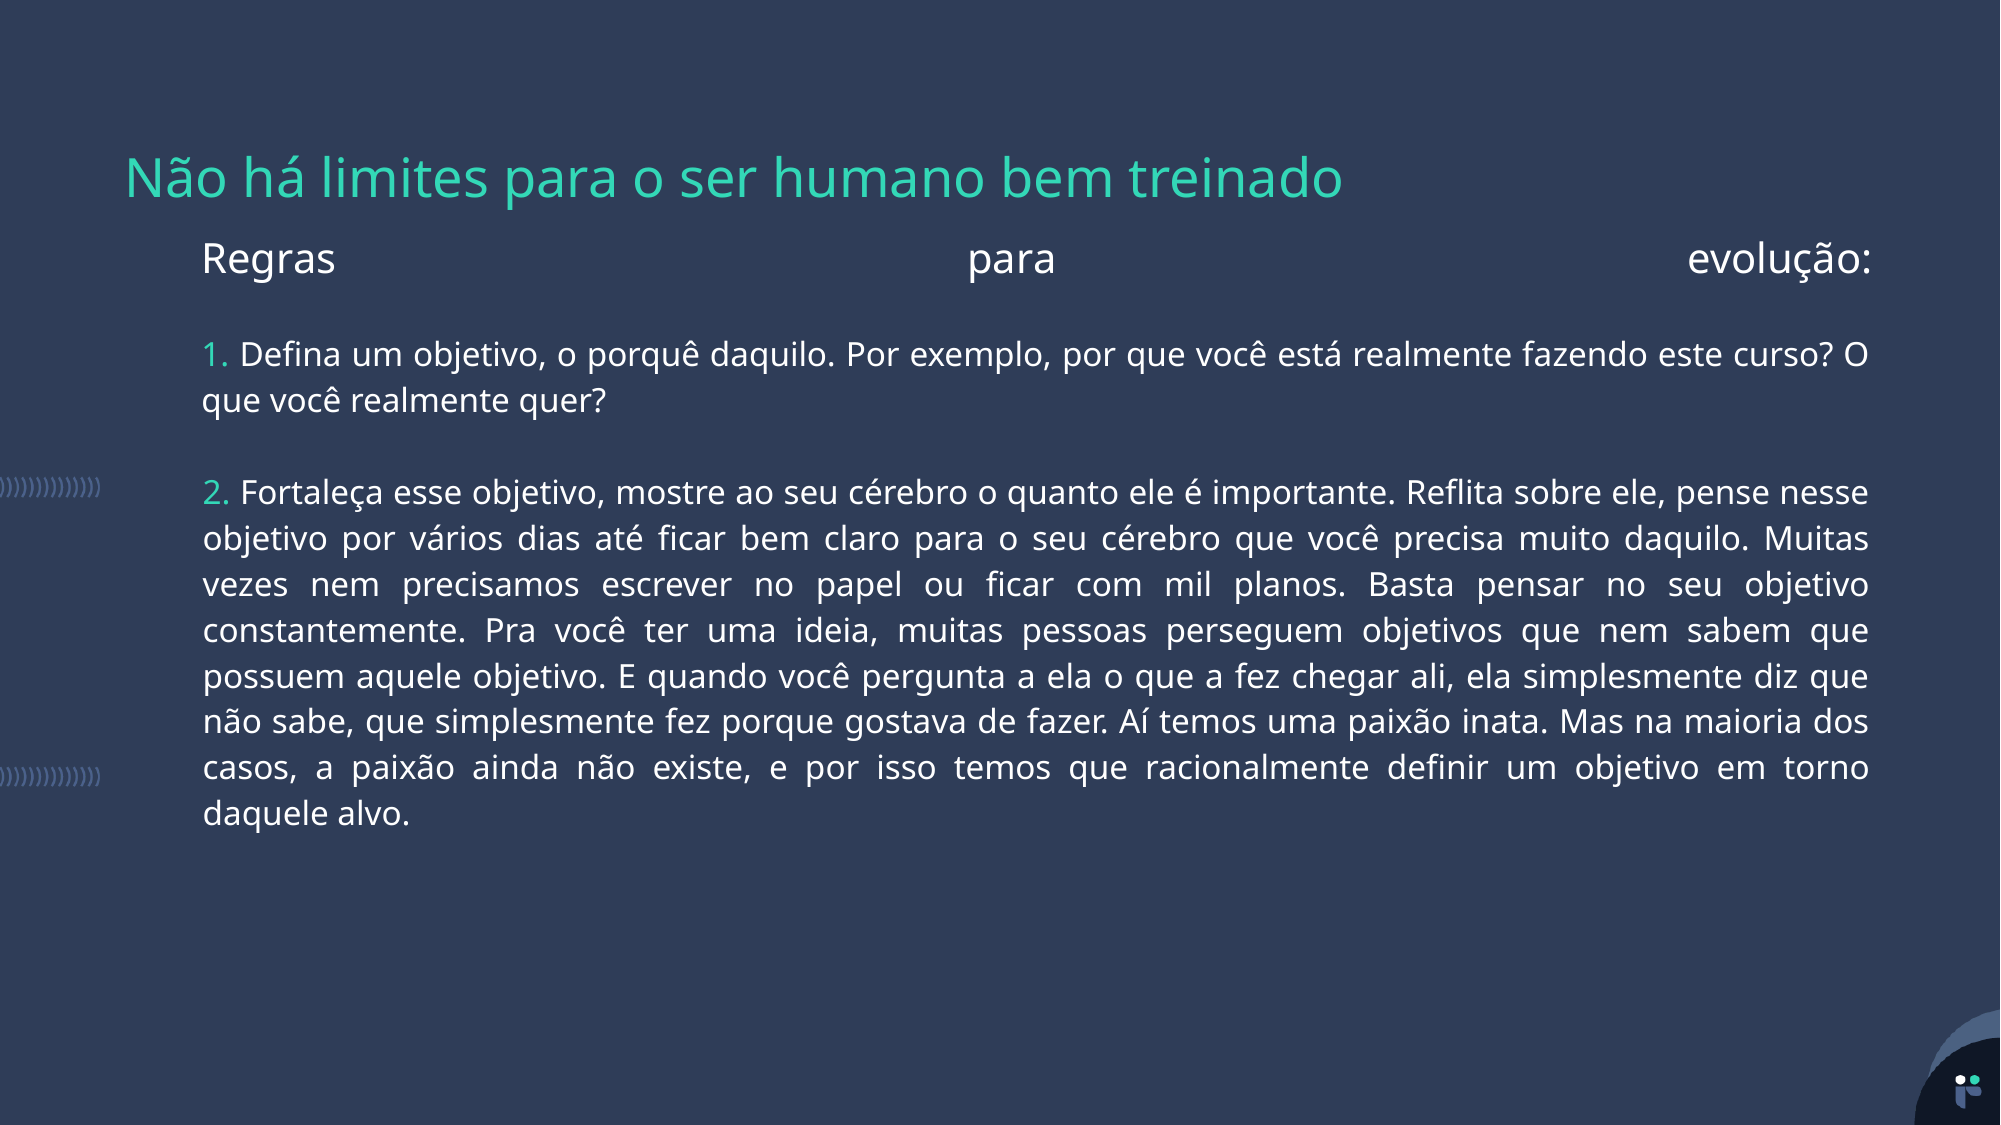

Não há limites para o ser humano bem treinado
Regras para evolução:
1. Defina um objetivo, o porquê daquilo. Por exemplo, por que você está realmente fazendo este curso? O que você realmente quer?
2. Fortaleça esse objetivo, mostre ao seu cérebro o quanto ele é importante. Reflita sobre ele, pense nesse objetivo por vários dias até ficar bem claro para o seu cérebro que você precisa muito daquilo. Muitas vezes nem precisamos escrever no papel ou ficar com mil planos. Basta pensar no seu objetivo constantemente. Pra você ter uma ideia, muitas pessoas perseguem objetivos que nem sabem que possuem aquele objetivo. E quando você pergunta a ela o que a fez chegar ali, ela simplesmente diz que não sabe, que simplesmente fez porque gostava de fazer. Aí temos uma paixão inata. Mas na maioria dos casos, a paixão ainda não existe, e por isso temos que racionalmente definir um objetivo em torno daquele alvo.